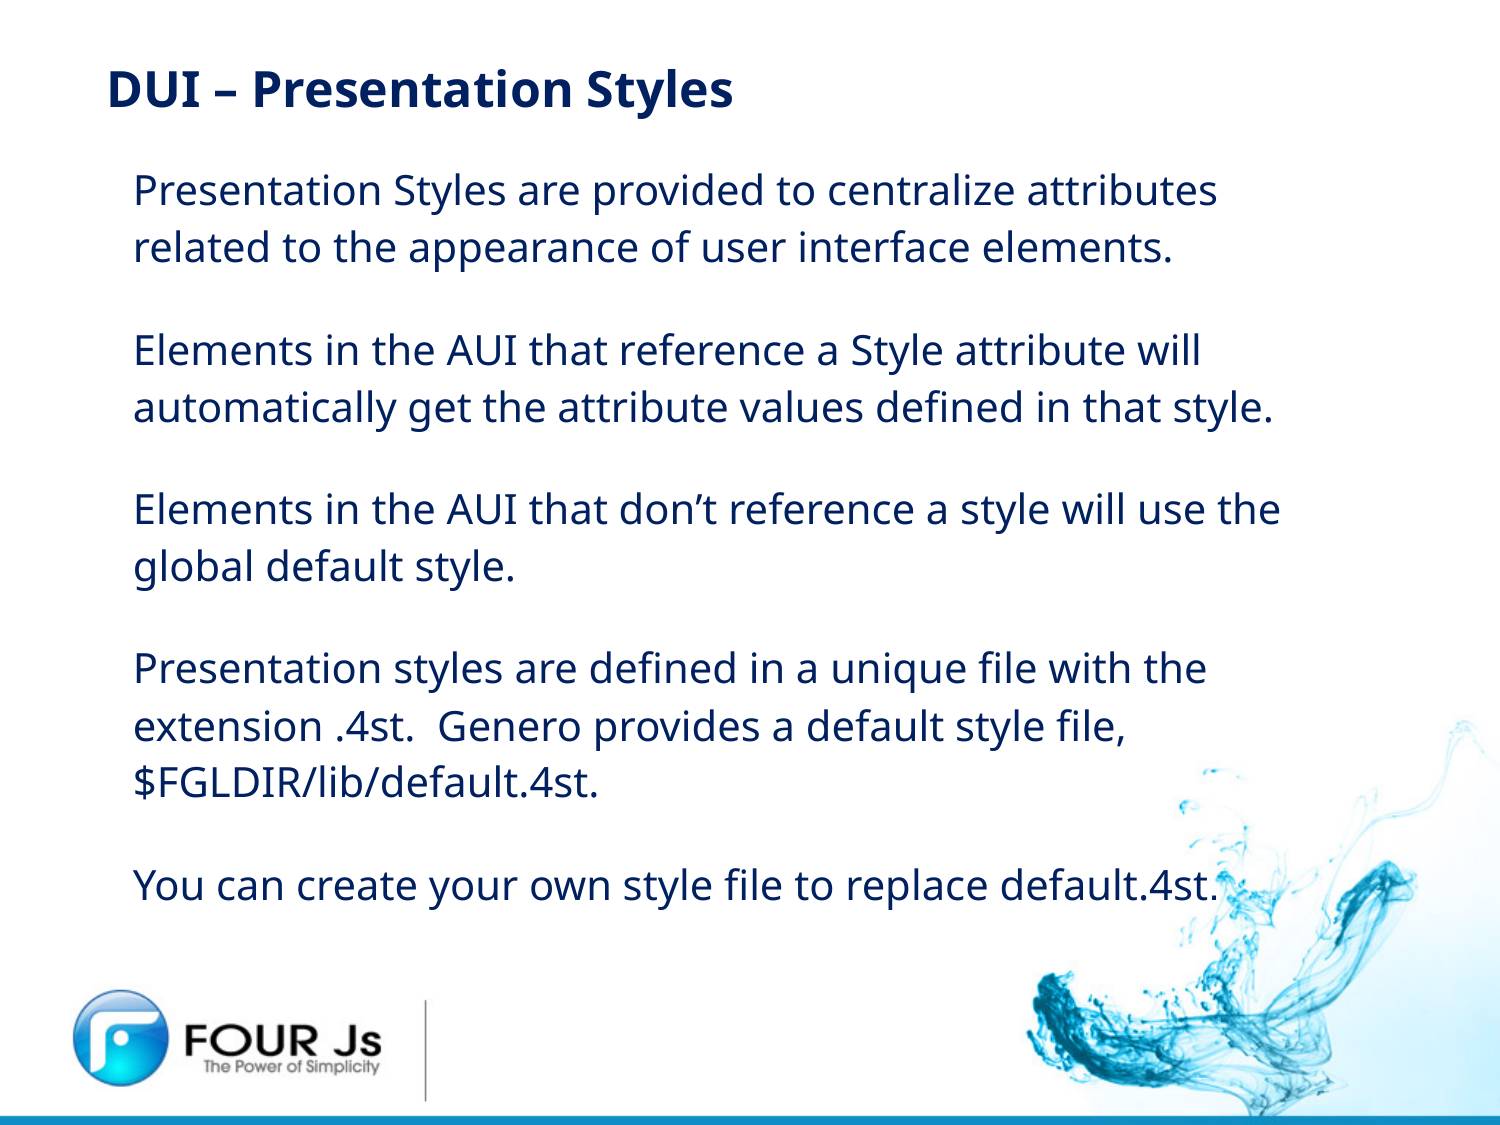

# DUI – Presentation Styles
Presentation Styles are provided to centralize attributes related to the appearance of user interface elements.
Elements in the AUI that reference a Style attribute will automatically get the attribute values defined in that style.
Elements in the AUI that don’t reference a style will use the global default style.
Presentation styles are defined in a unique file with the extension .4st.  Genero provides a default style file, $FGLDIR/lib/default.4st.
You can create your own style file to replace default.4st.